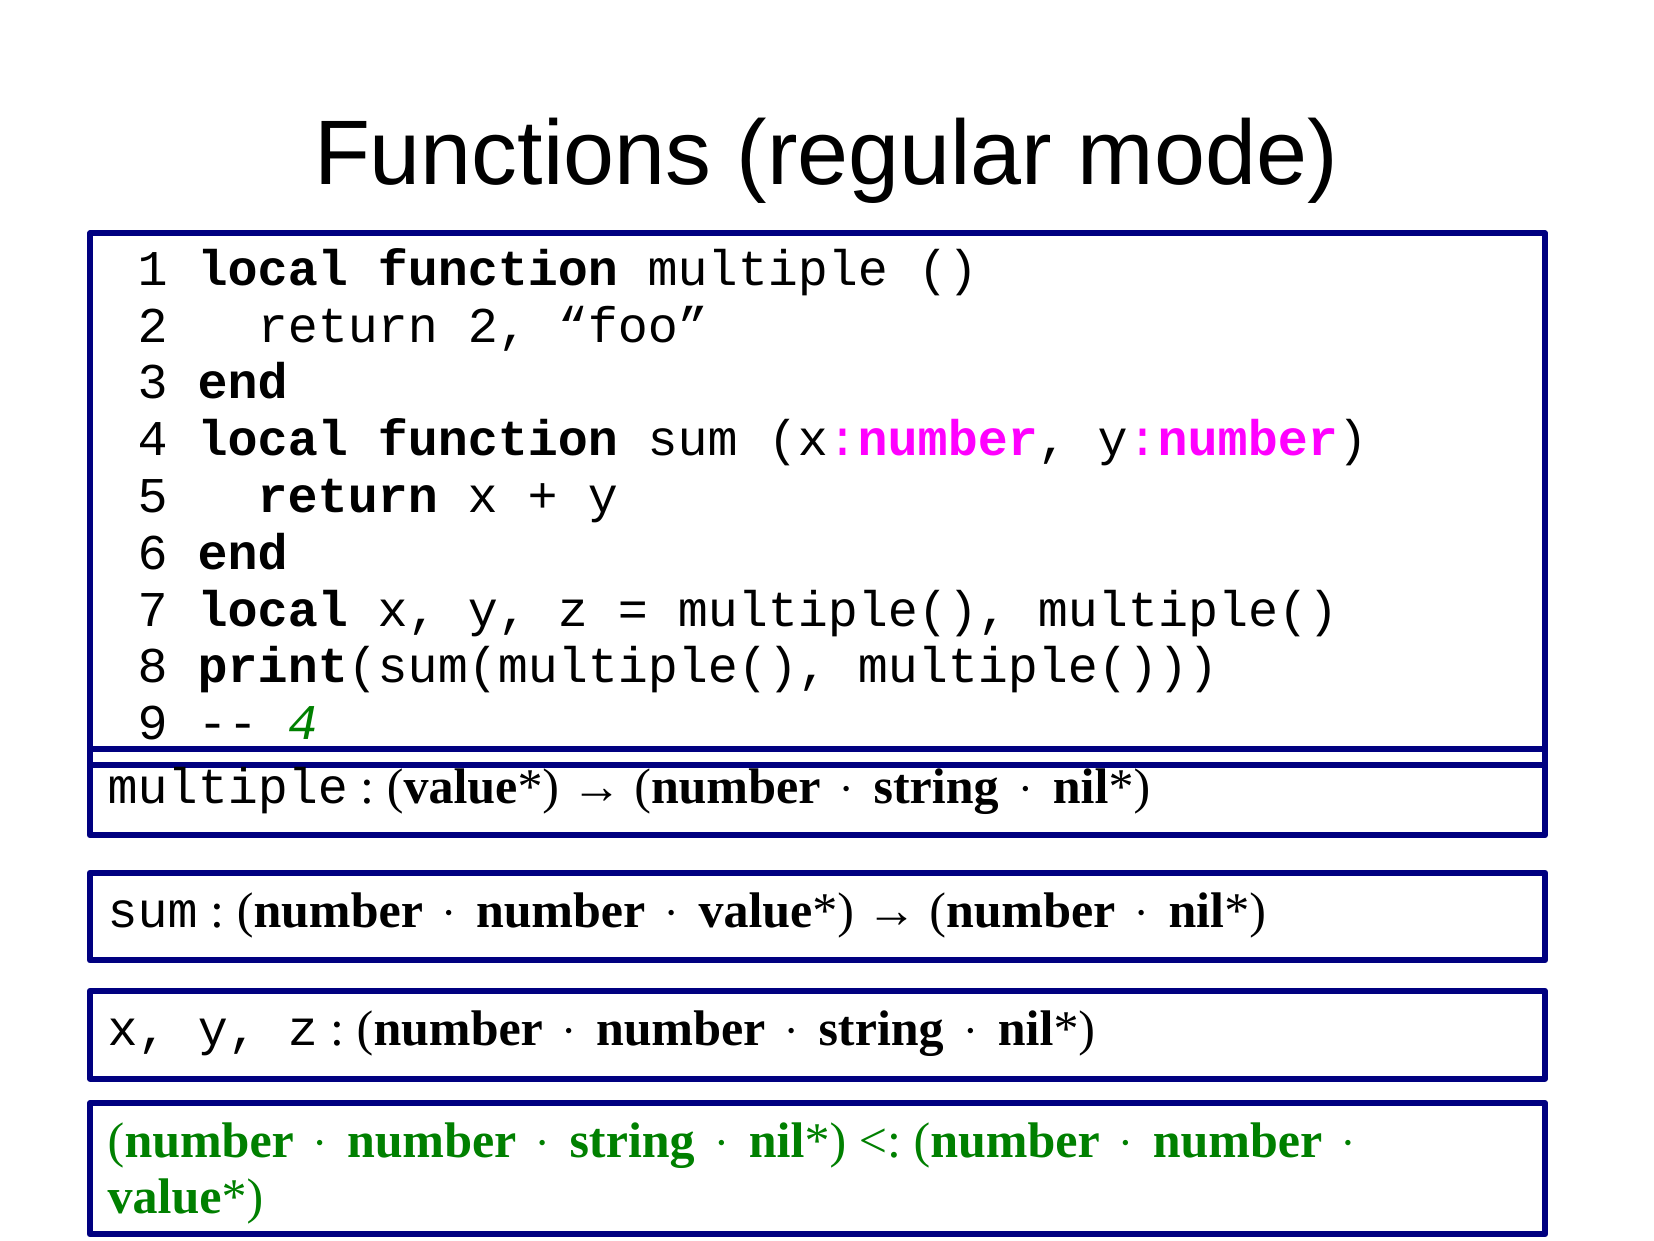

# Functions (regular mode)
 1 local function multiple ()
 2 return 2, “foo”
 3 end
 4 local function sum (x:number, y:number)
 5 return x + y
 6 end
 7 local x, y, z = multiple(), multiple()
 8 print(sum(multiple(), multiple()))
 9 -- 4
multiple : (value*) → (number × string × nil*)
sum : (number × number × value*) → (number × nil*)
x, y, z : (number × number × string × nil*)
(number × number × string × nil*) <: (number × number × value*)